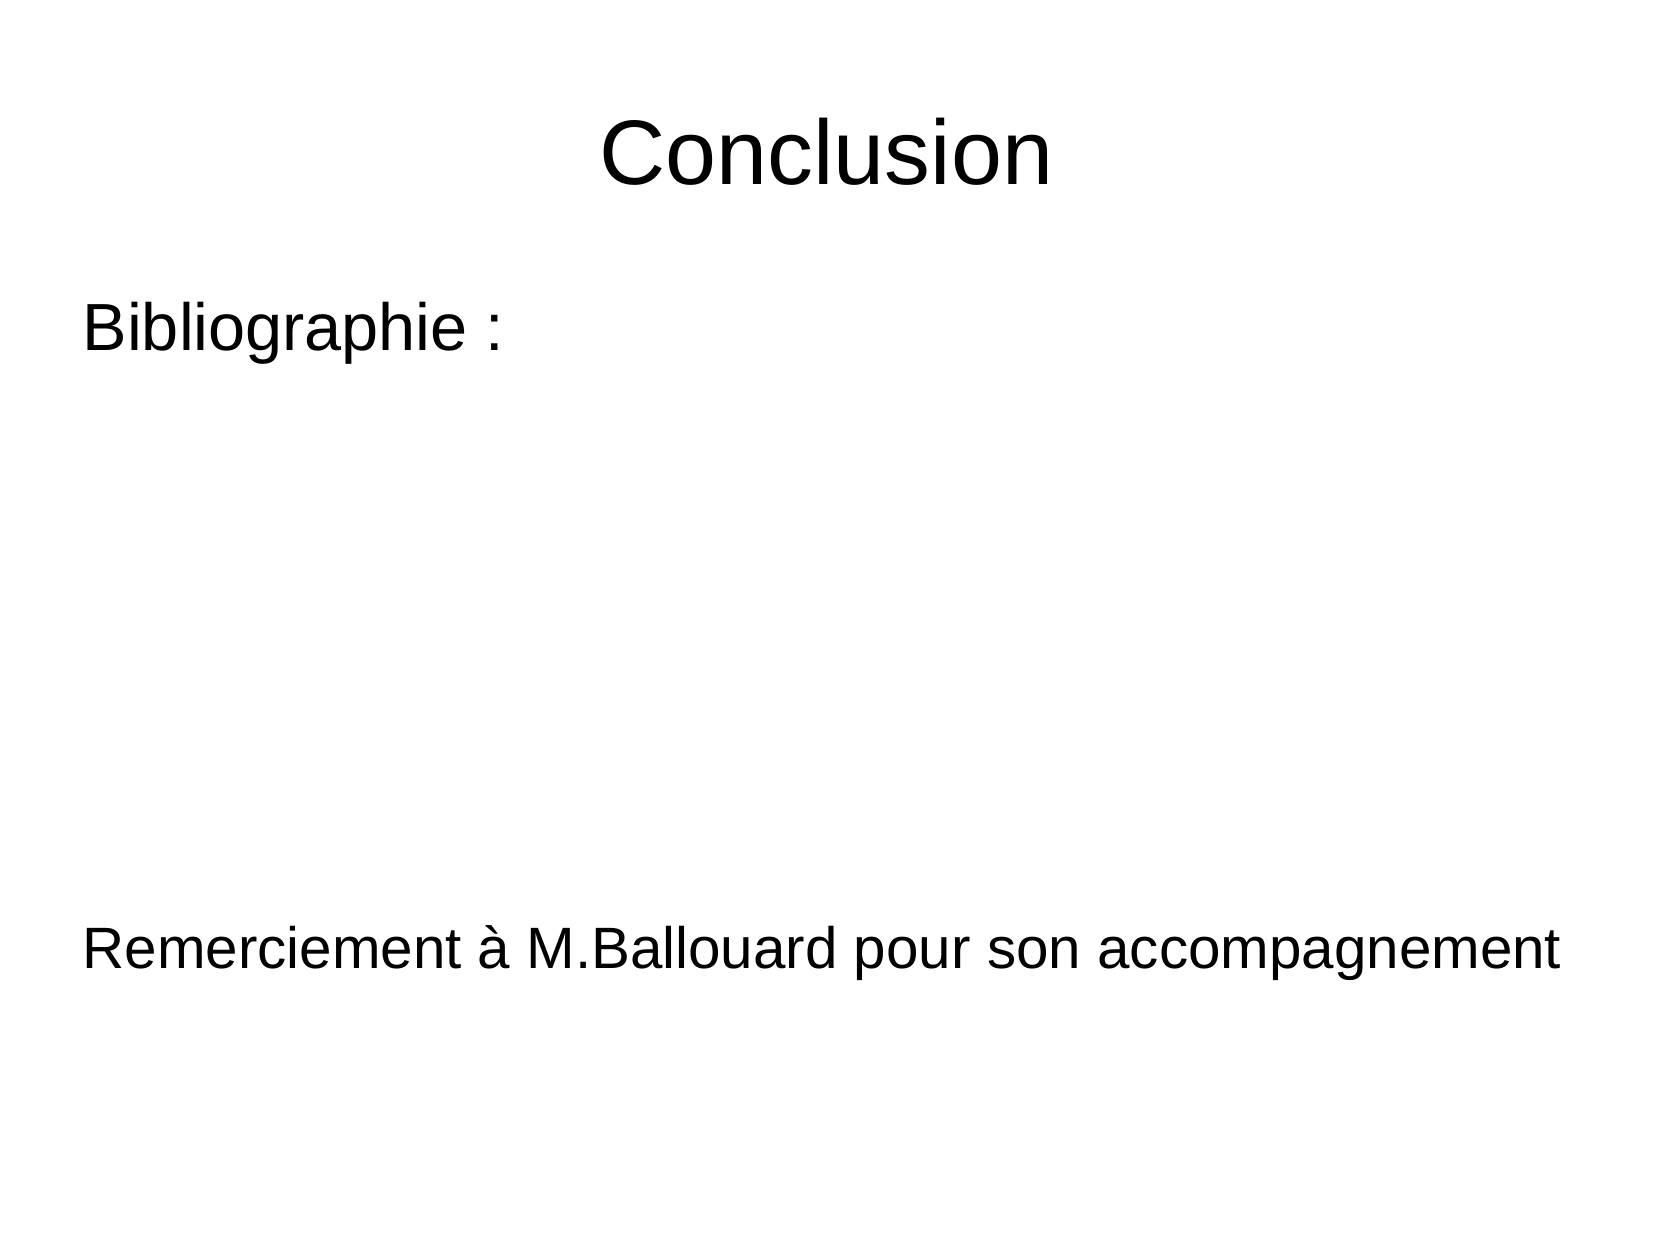

# Conclusion
Bibliographie :
Remerciement à M.Ballouard pour son accompagnement